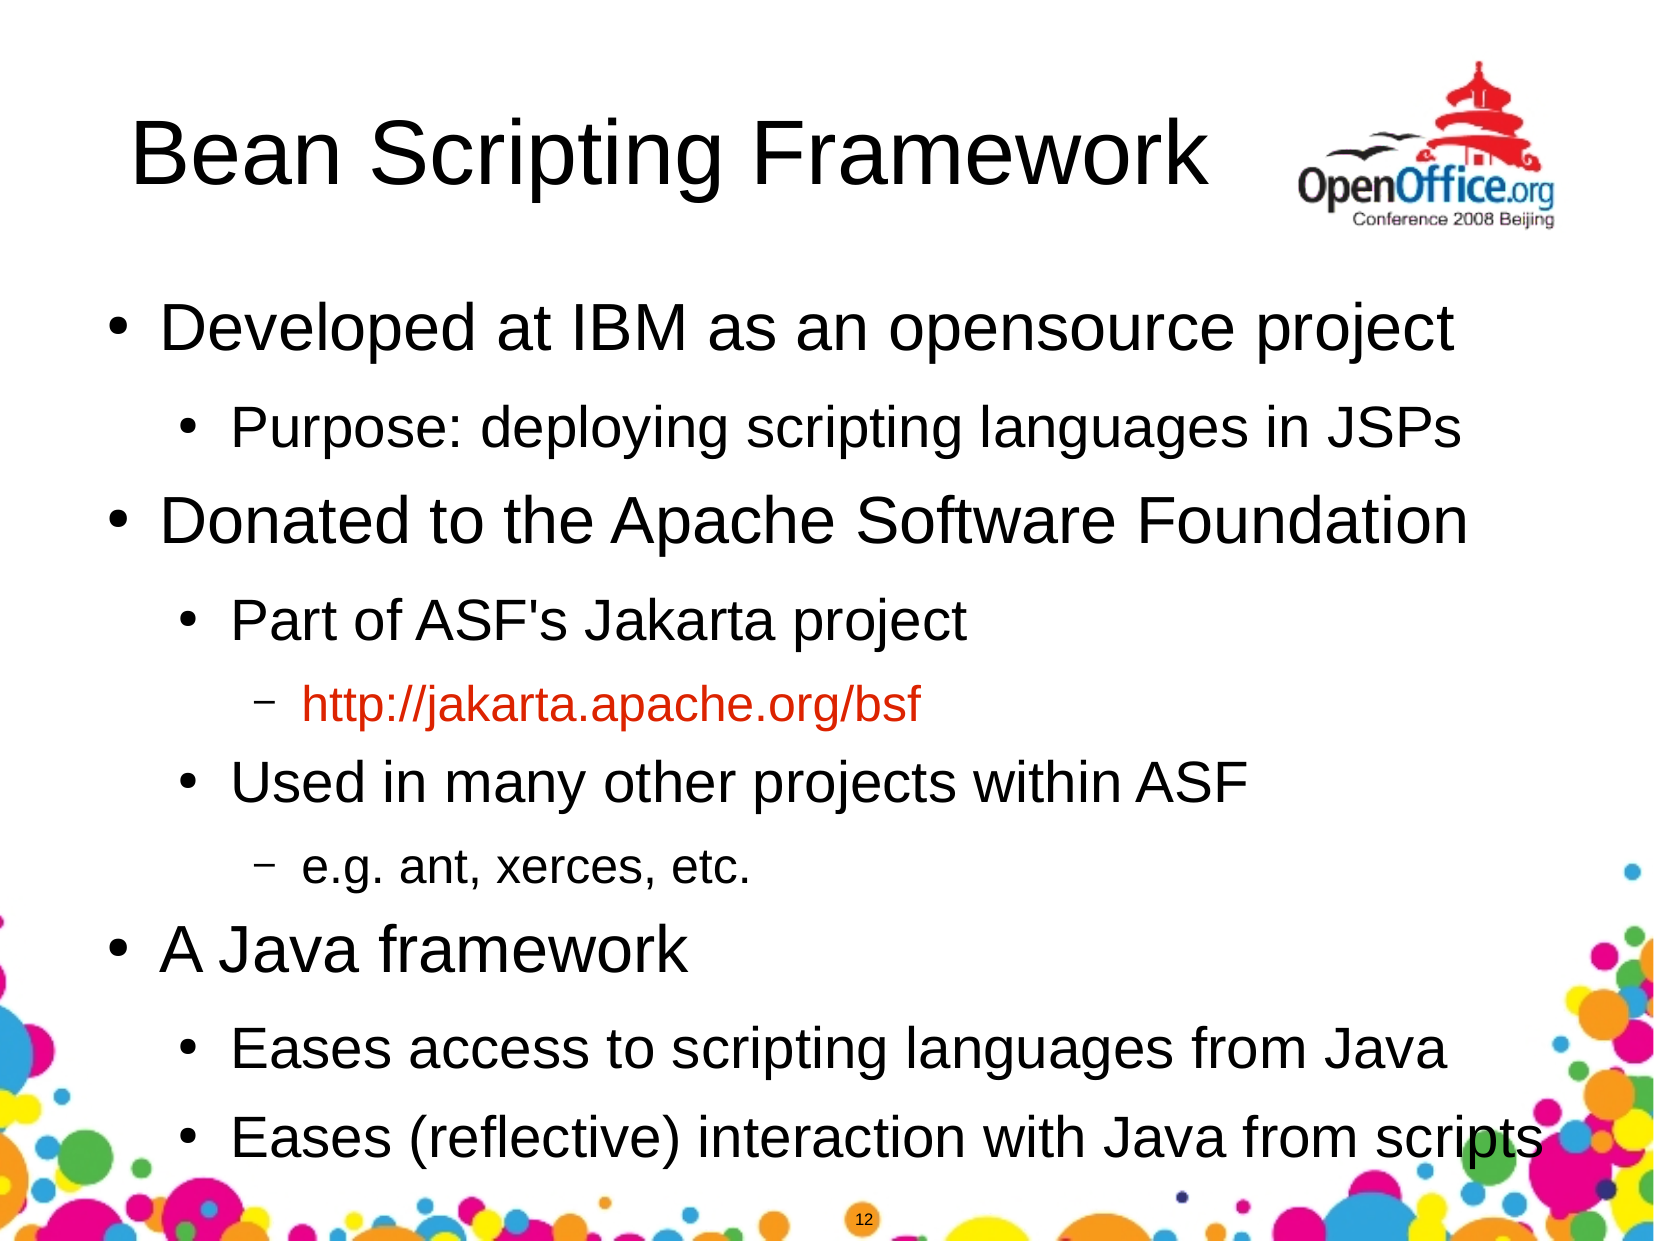

# Bean Scripting Framework
Developed at IBM as an opensource project
Purpose: deploying scripting languages in JSPs
Donated to the Apache Software Foundation
Part of ASF's Jakarta project
http://jakarta.apache.org/bsf
Used in many other projects within ASF
e.g. ant, xerces, etc.
A Java framework
Eases access to scripting languages from Java
Eases (reflective) interaction with Java from scripts
12